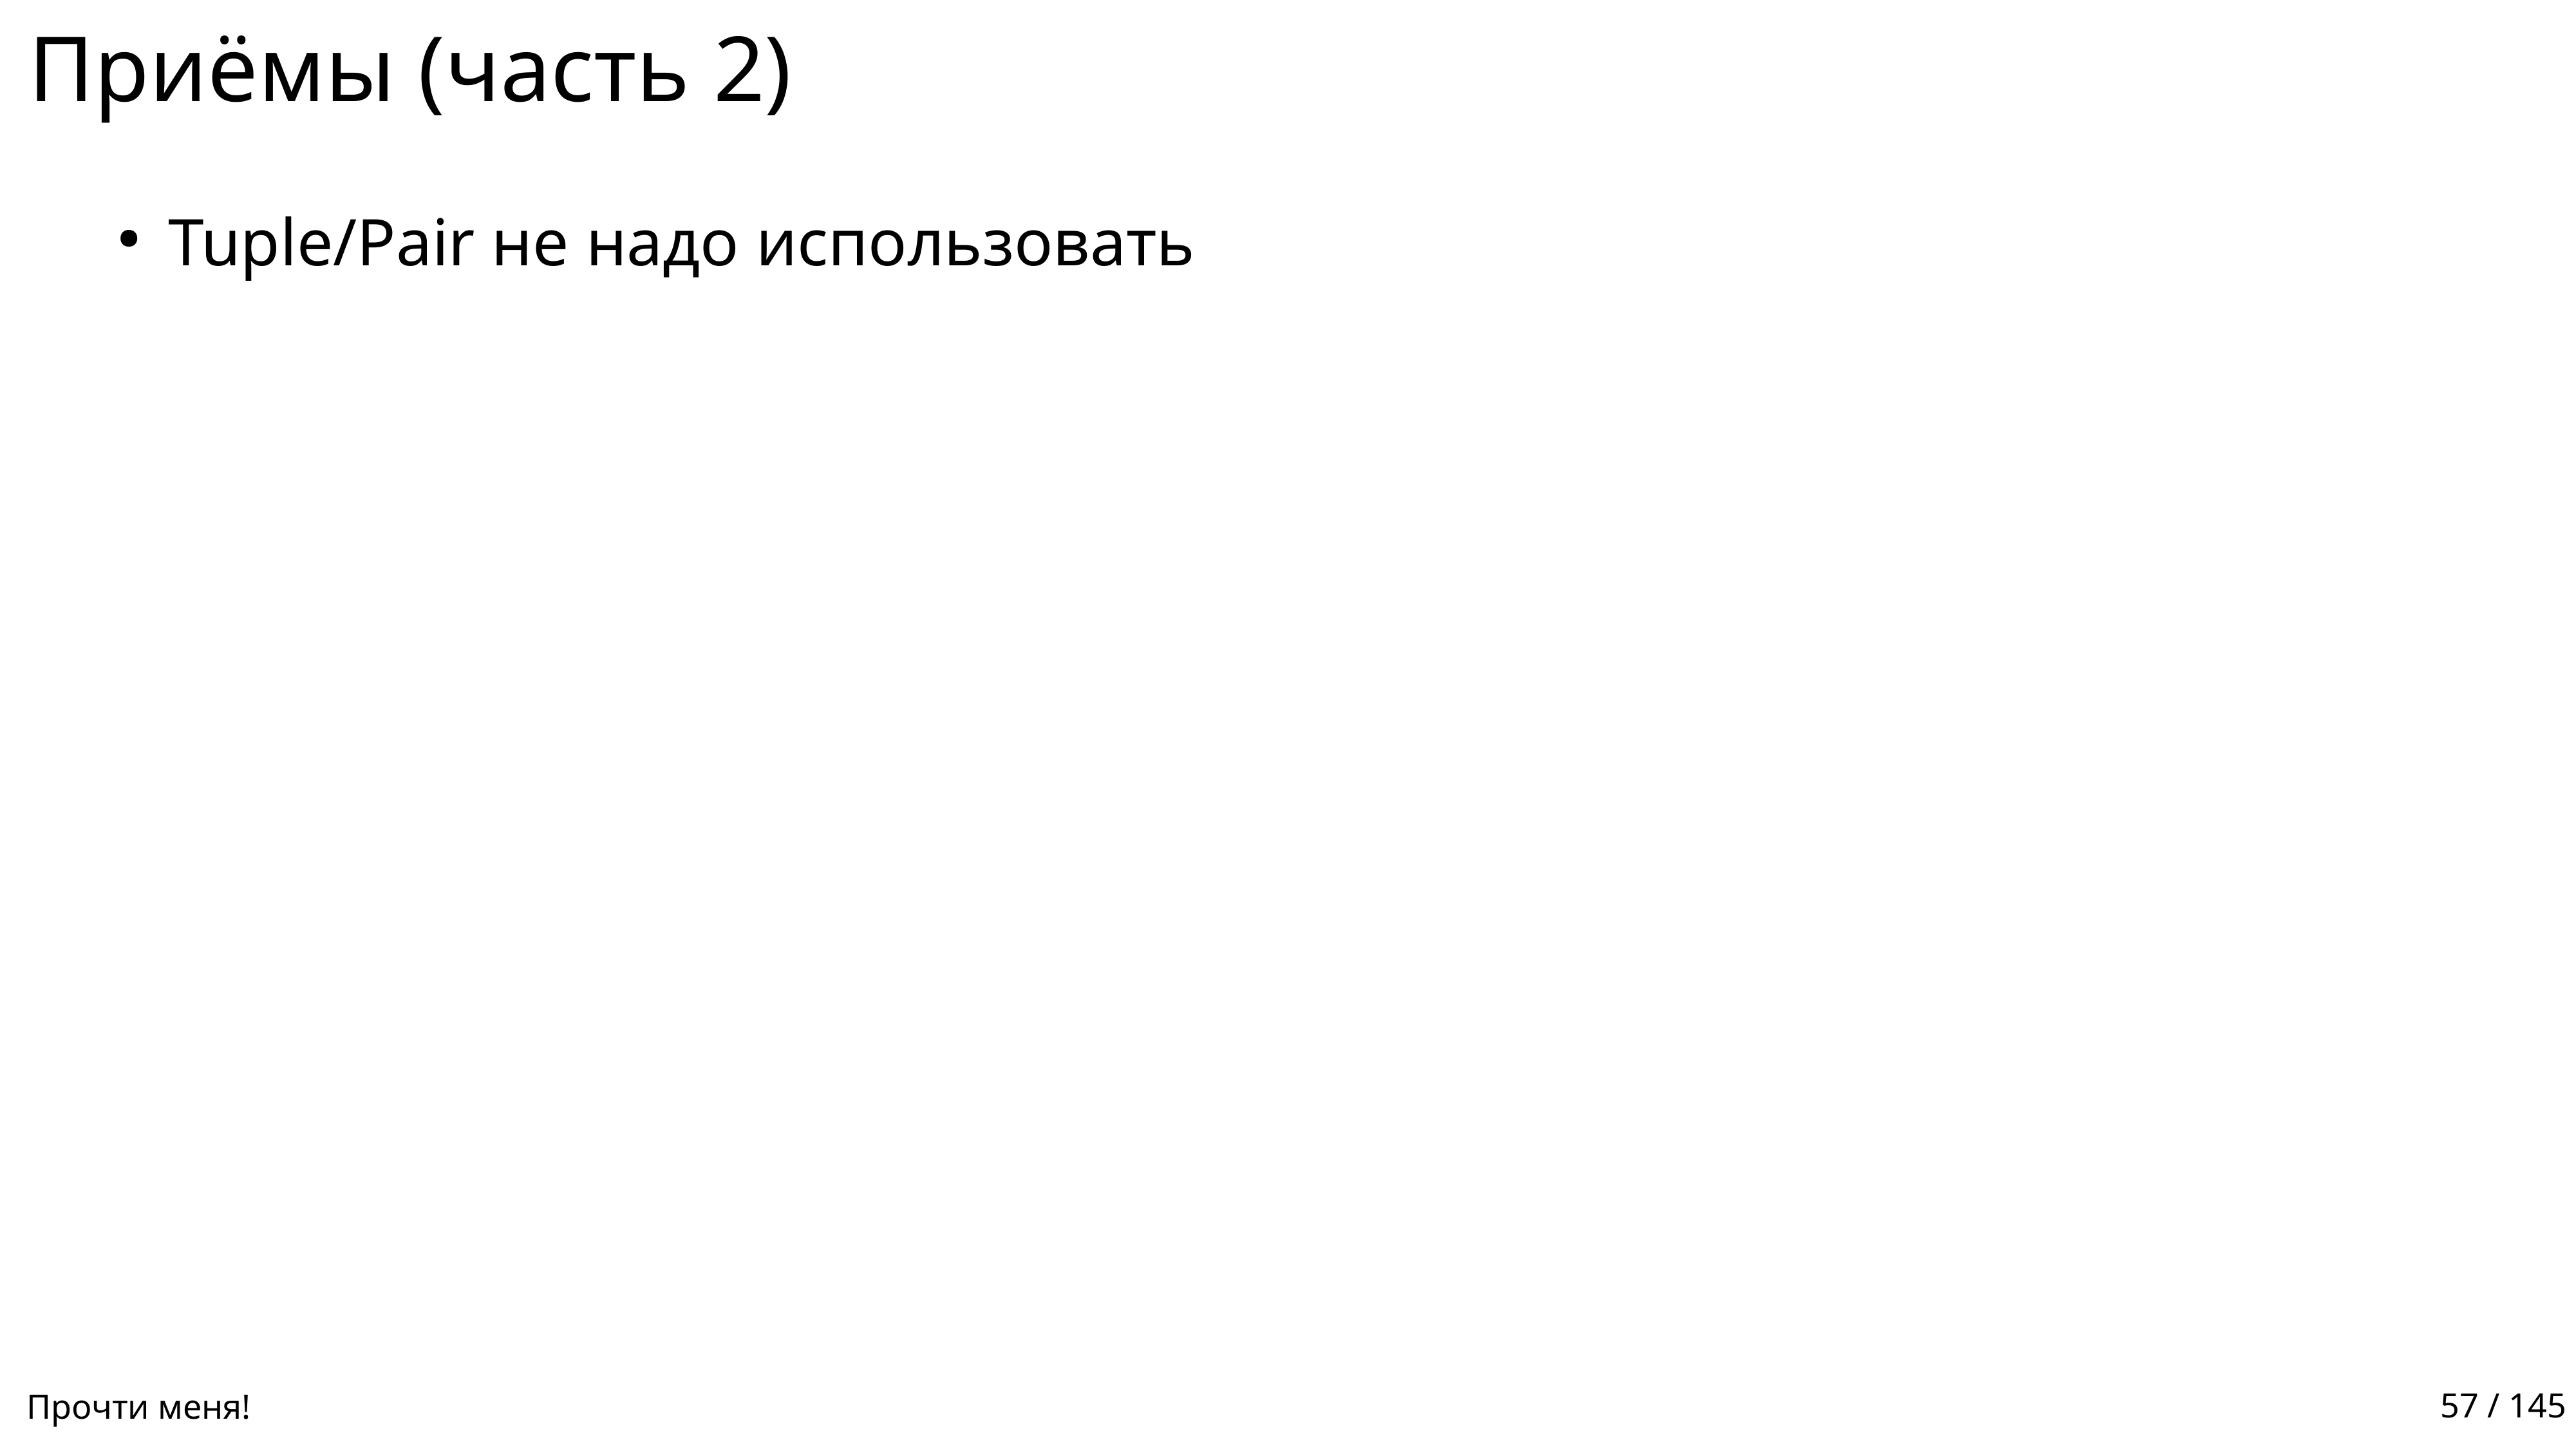

Приёмы (часть 2)
# Tuple/Pair не надо использовать
Прочти меня!